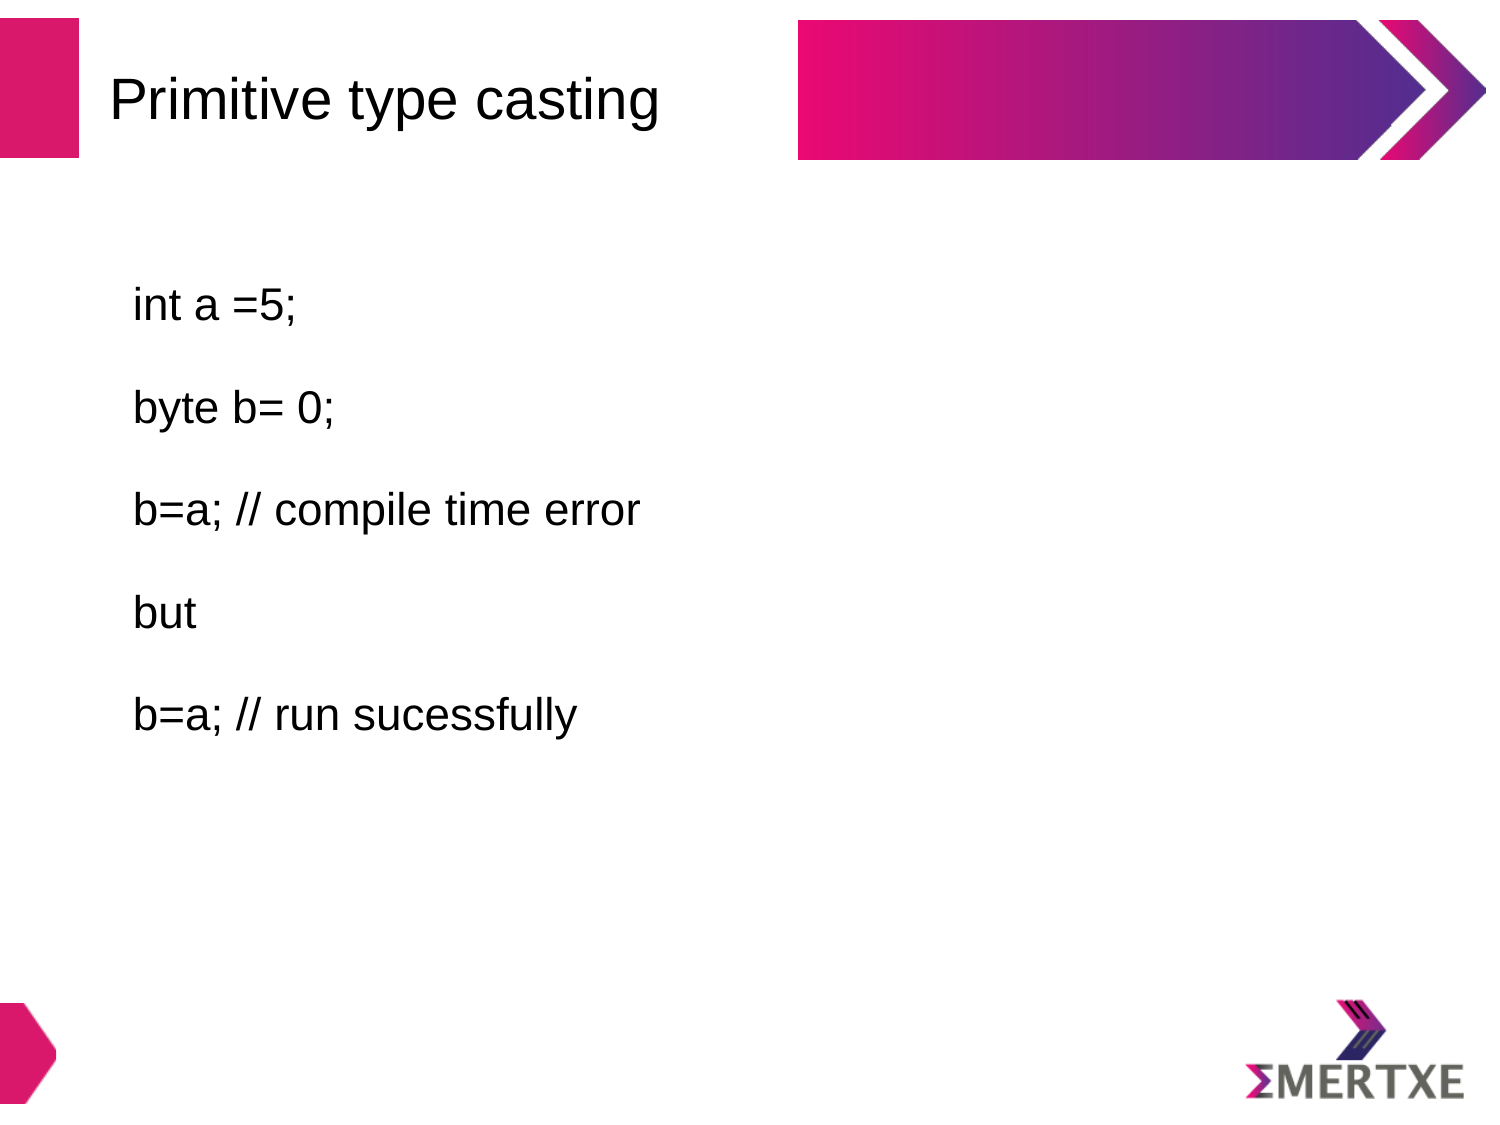

Primitive type casting
int a =5;
byte b= 0;
b=a; // compile time error
but
b=a; // run sucessfully